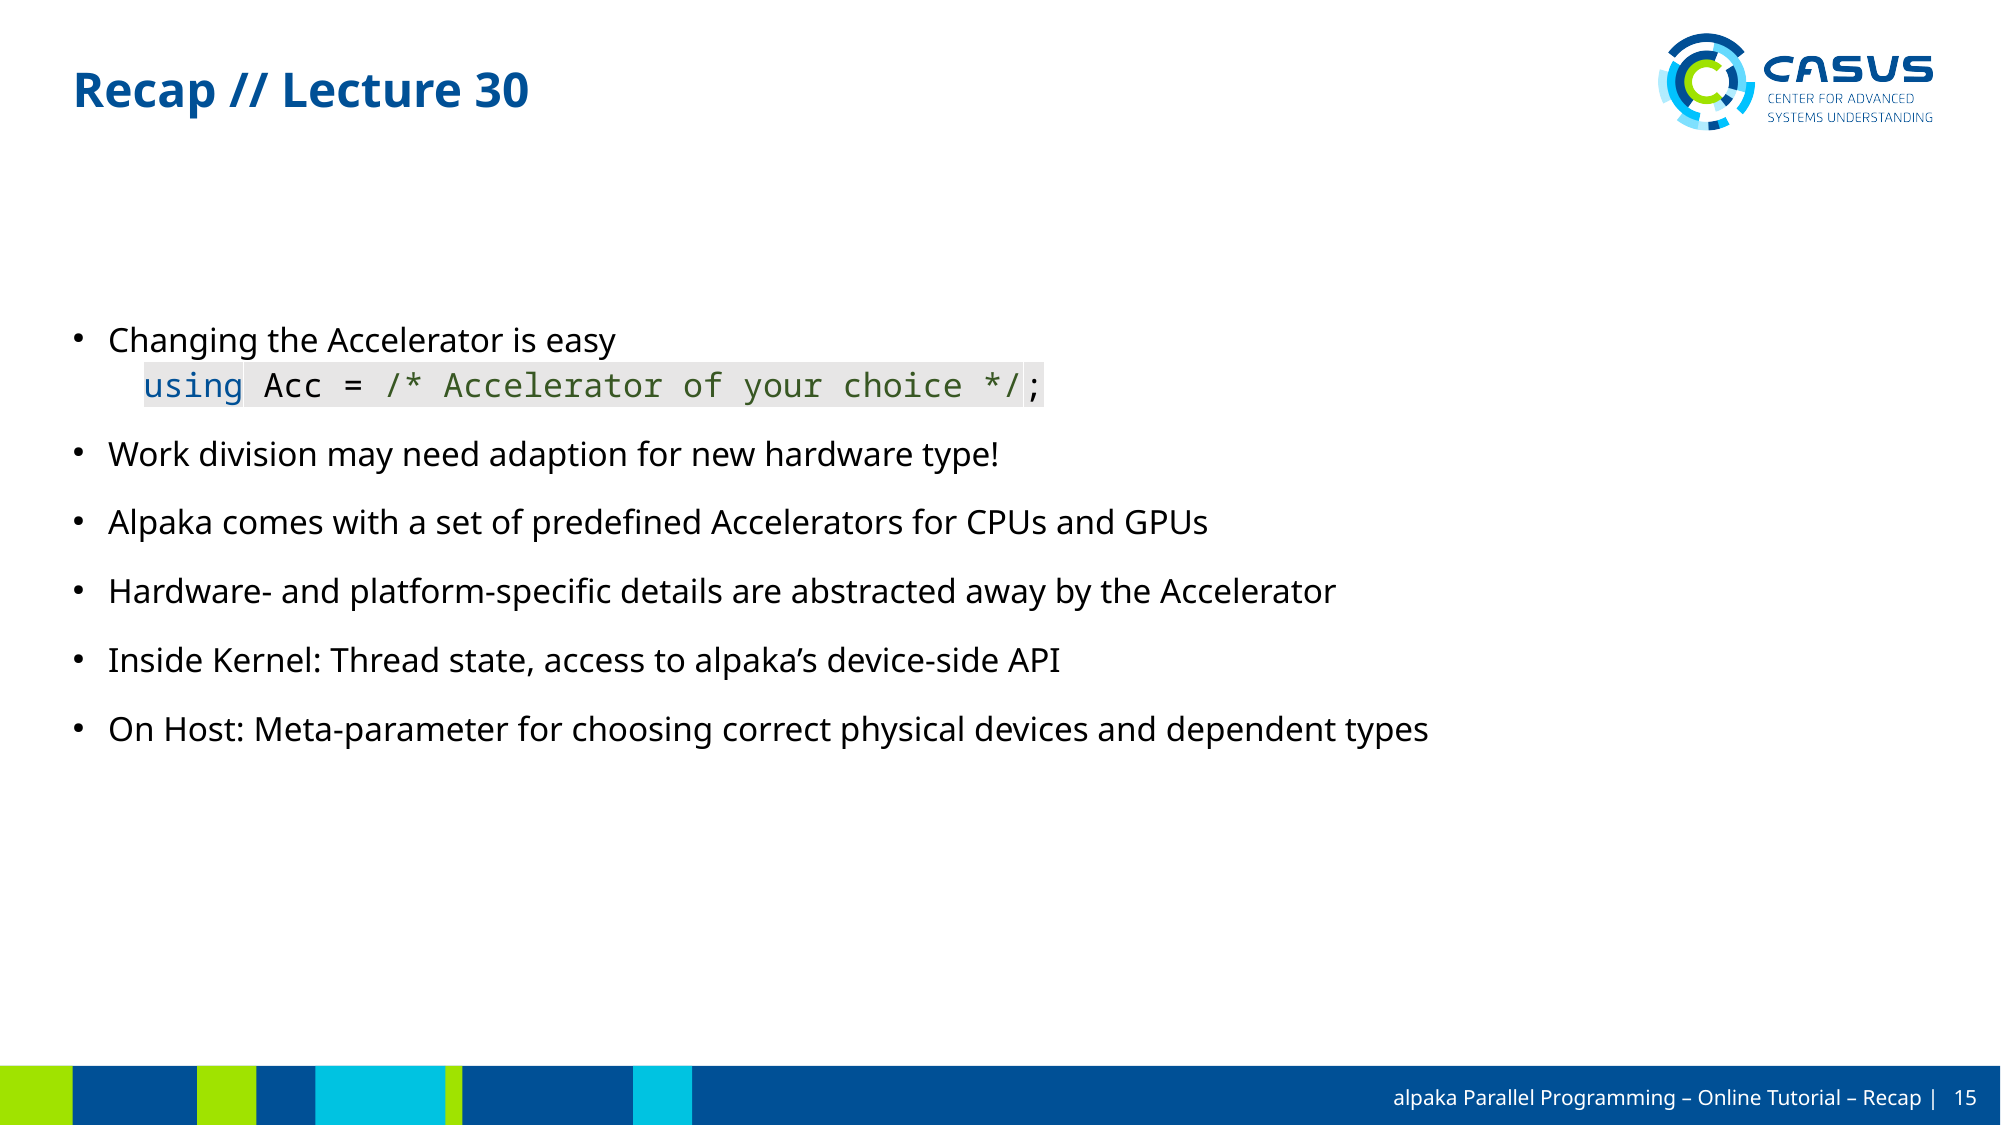

# Recap // Lecture 30
Changing the Accelerator is easy
using Acc = /* Accelerator of your choice */;
Work division may need adaption for new hardware type!
Alpaka comes with a set of predefined Accelerators for CPUs and GPUs
Hardware- and platform-specific details are abstracted away by the Accelerator
Inside Kernel: Thread state, access to alpaka’s device-side API
On Host: Meta-parameter for choosing correct physical devices and dependent types
alpaka Parallel Programming – Online Tutorial – Recap
15